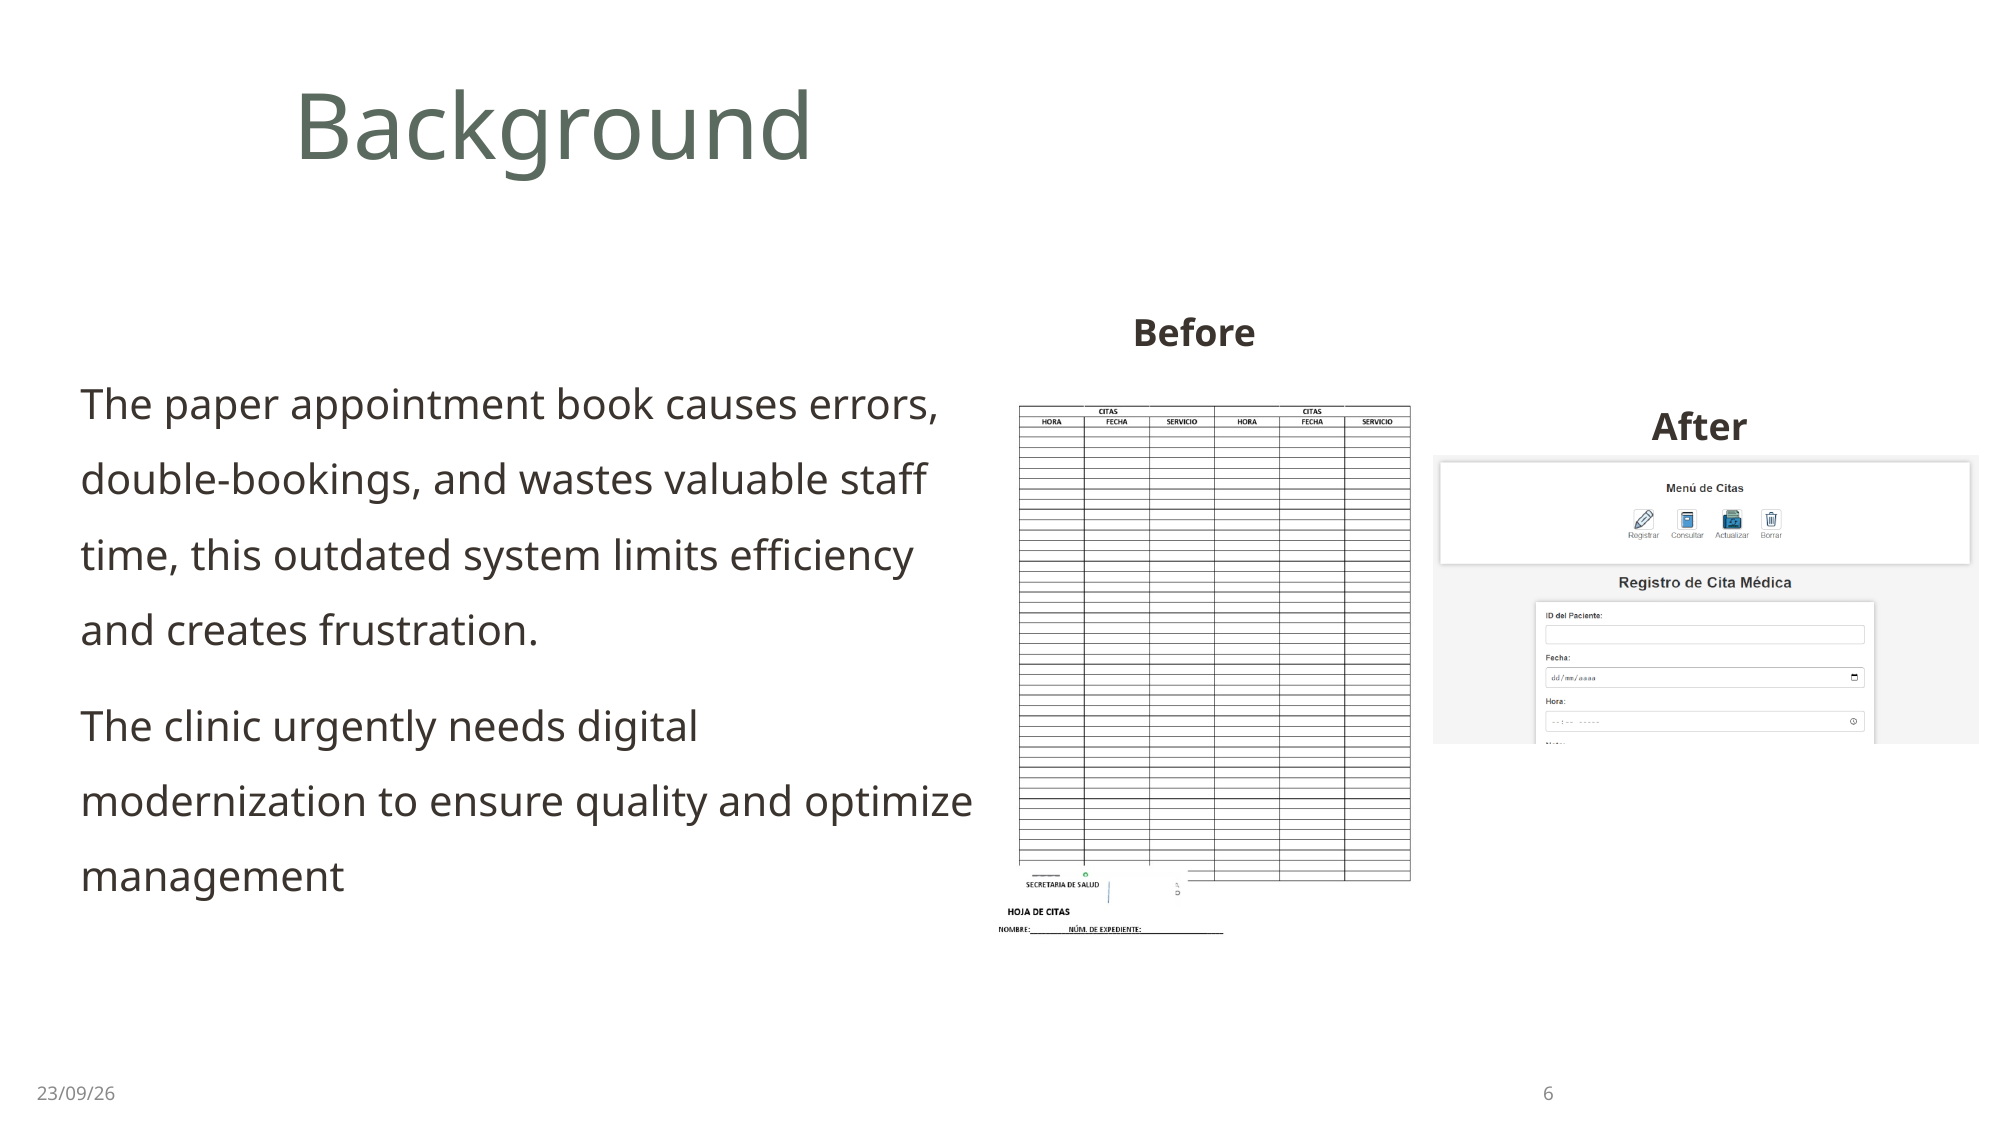

# 04
Background
Before
The paper appointment book causes errors, double-bookings, and wastes valuable staff time, this outdated system limits efficiency and creates frustration.
The clinic urgently needs digital modernization to ensure quality and optimize management
After